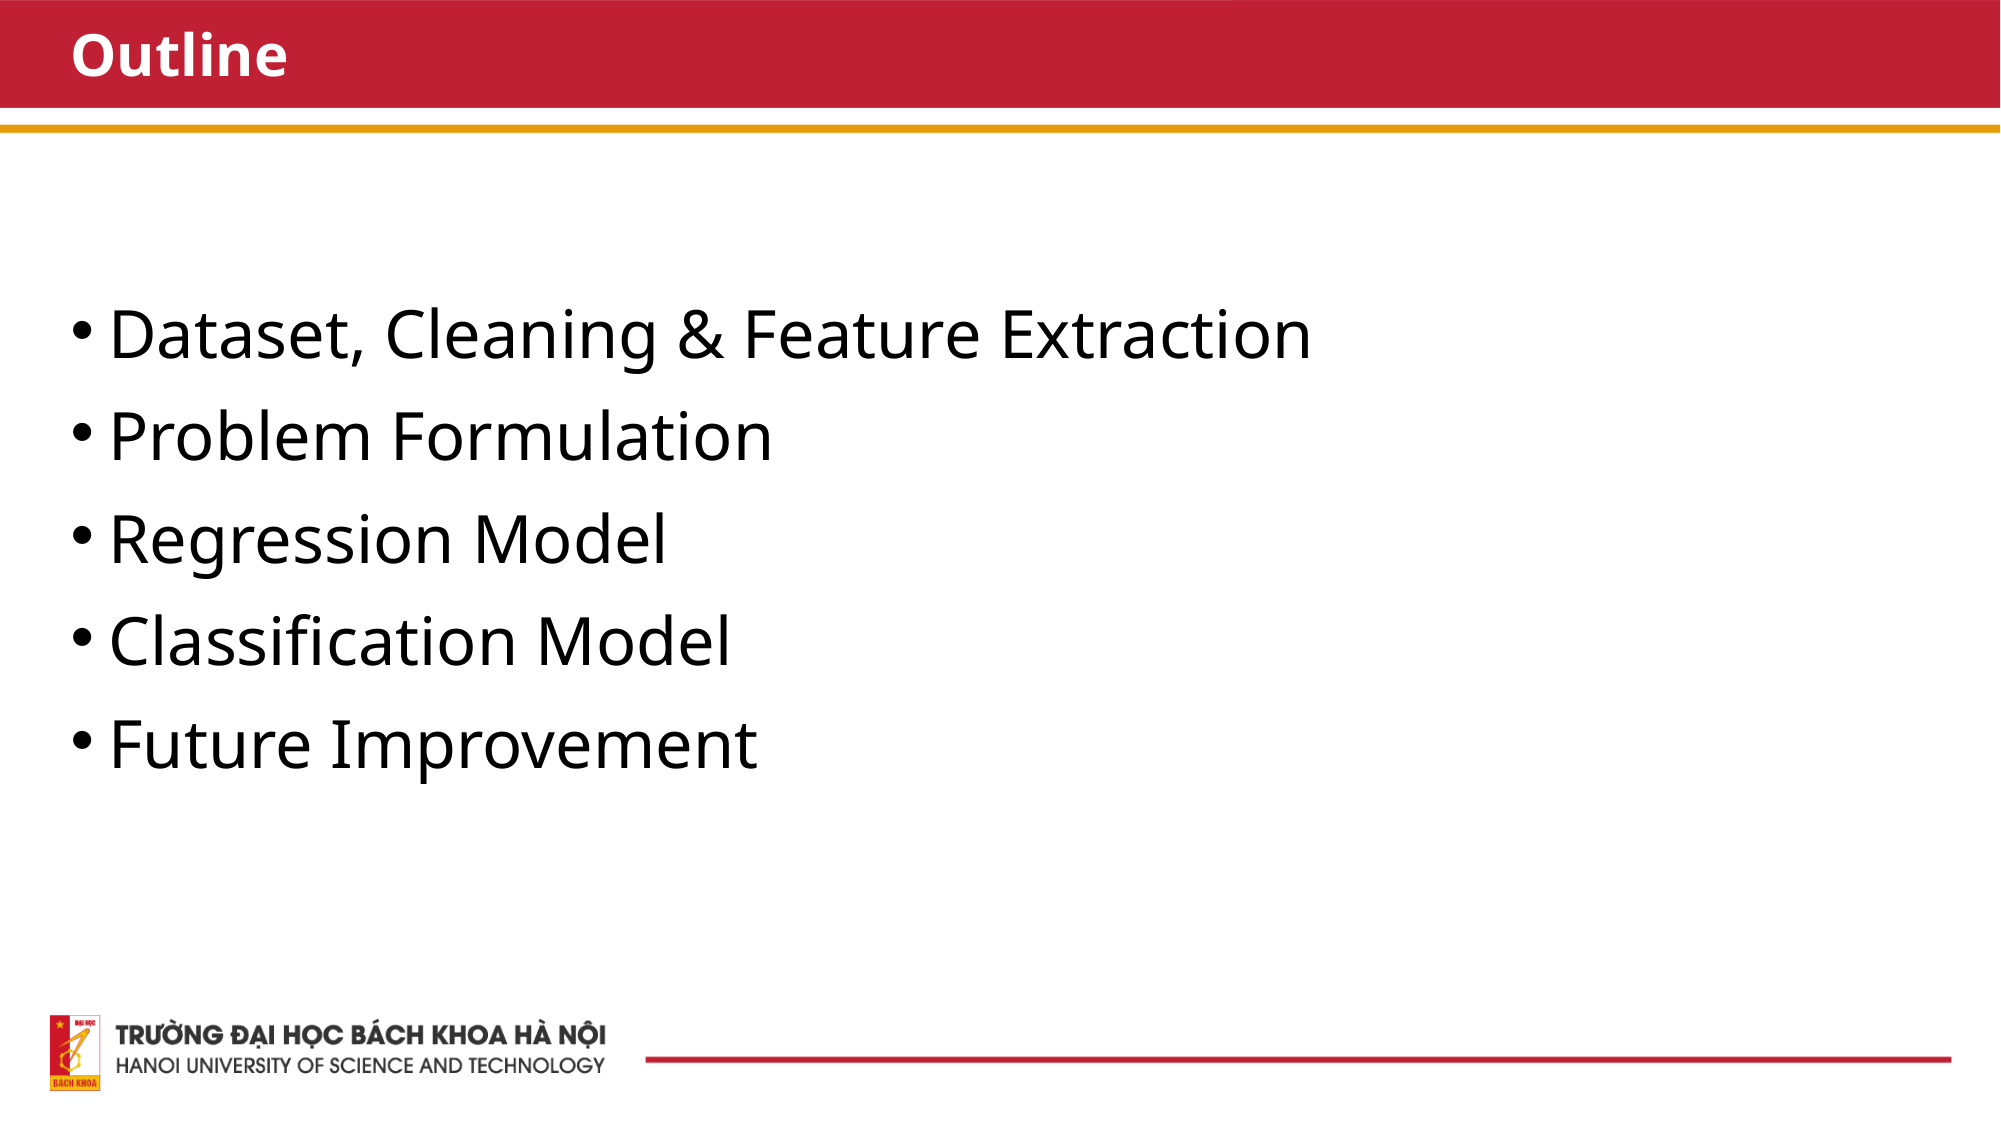

Outline
# Dataset, Cleaning & Feature Extraction
Problem Formulation
Regression Model
Classification Model
Future Improvement